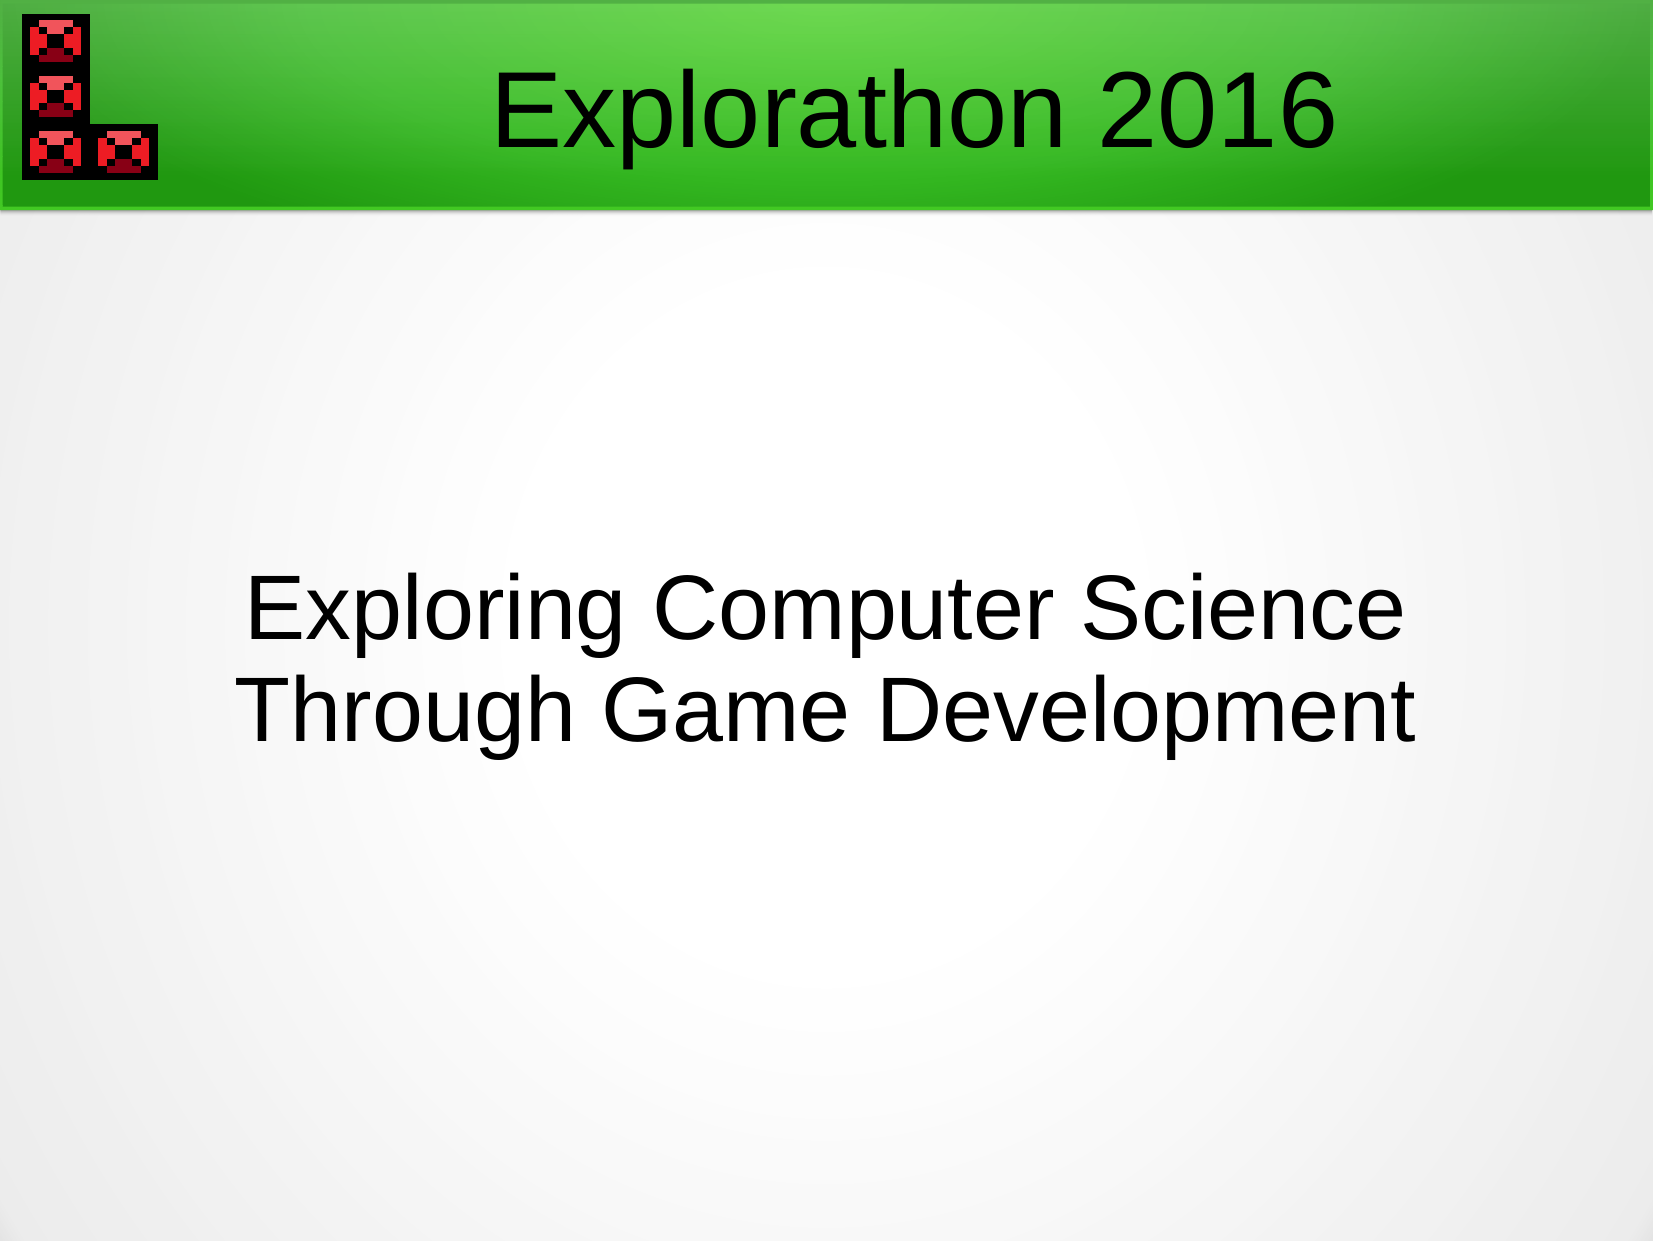

# Explorathon 2016
Exploring Computer Science
Through Game Development